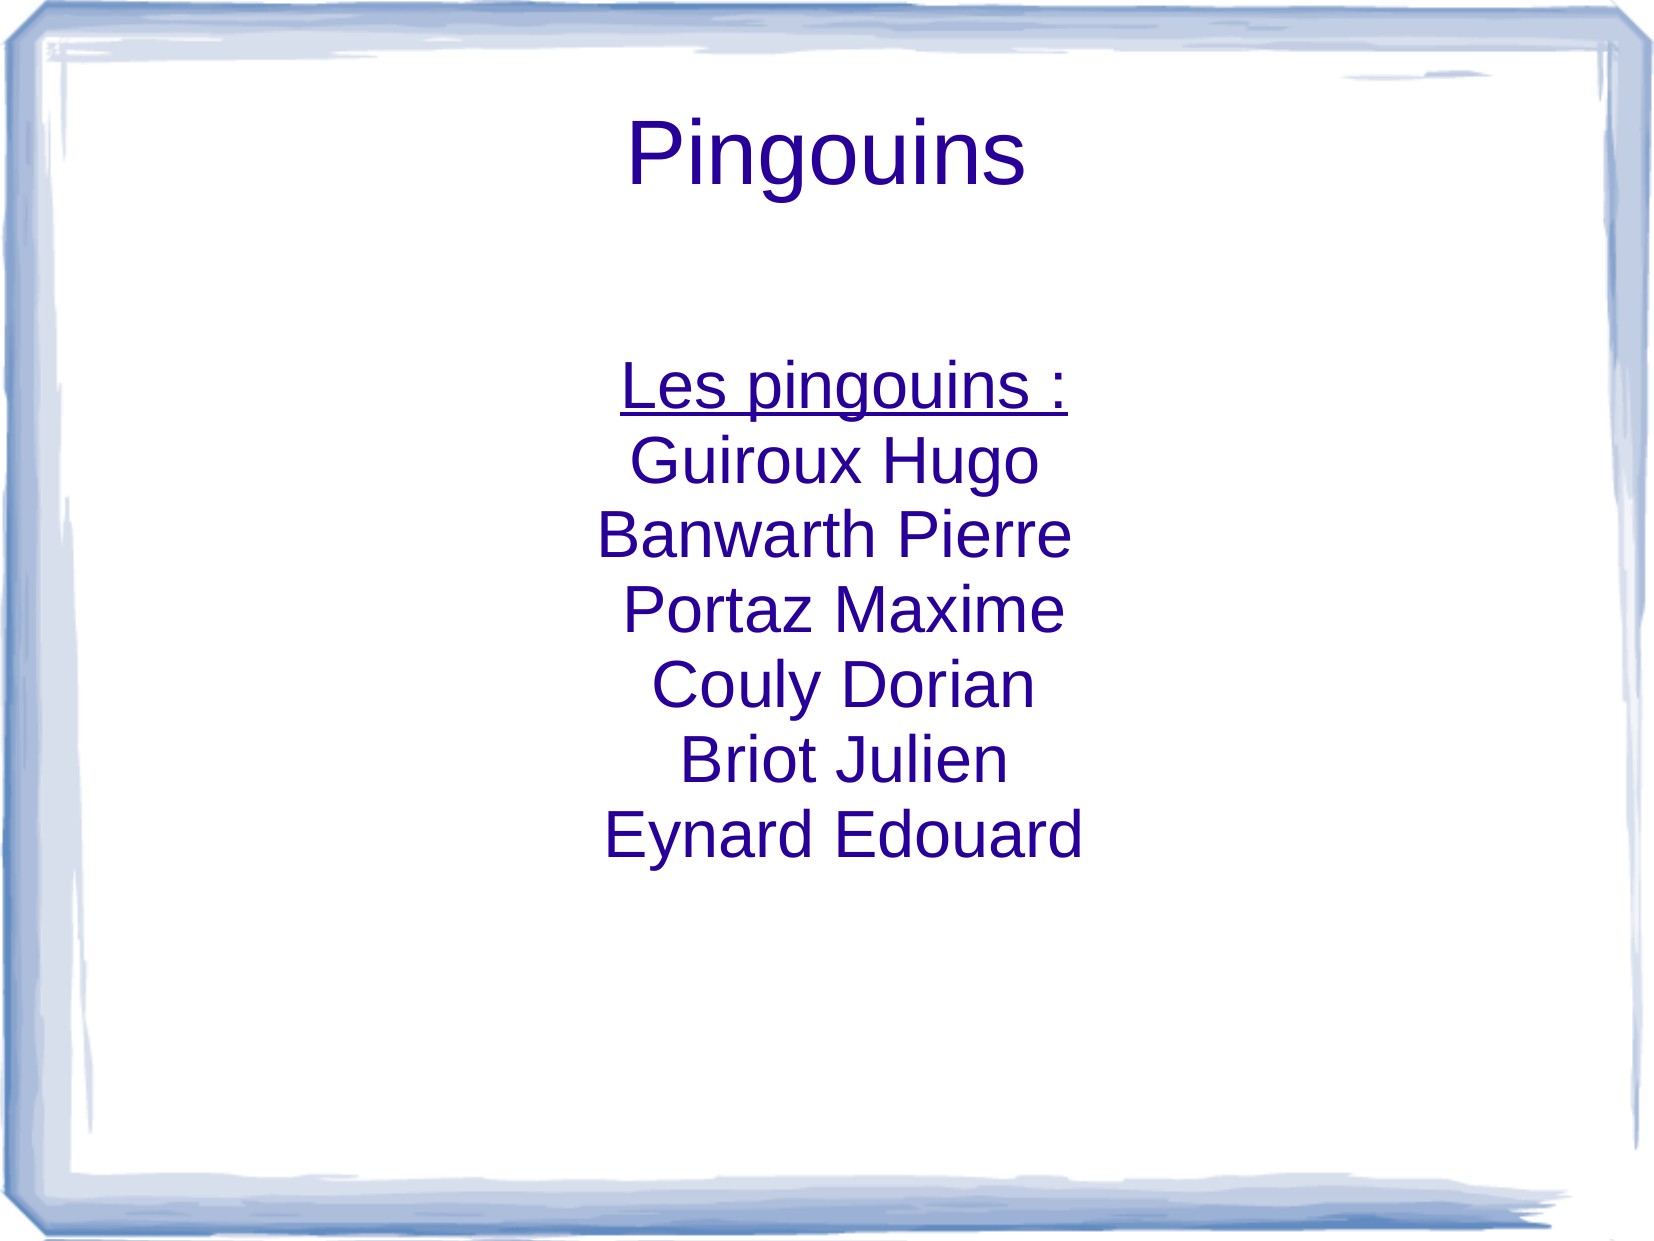

# Pingouins
Les pingouins :
Guiroux Hugo
Banwarth Pierre
Portaz Maxime
Couly Dorian
Briot Julien
Eynard Edouard